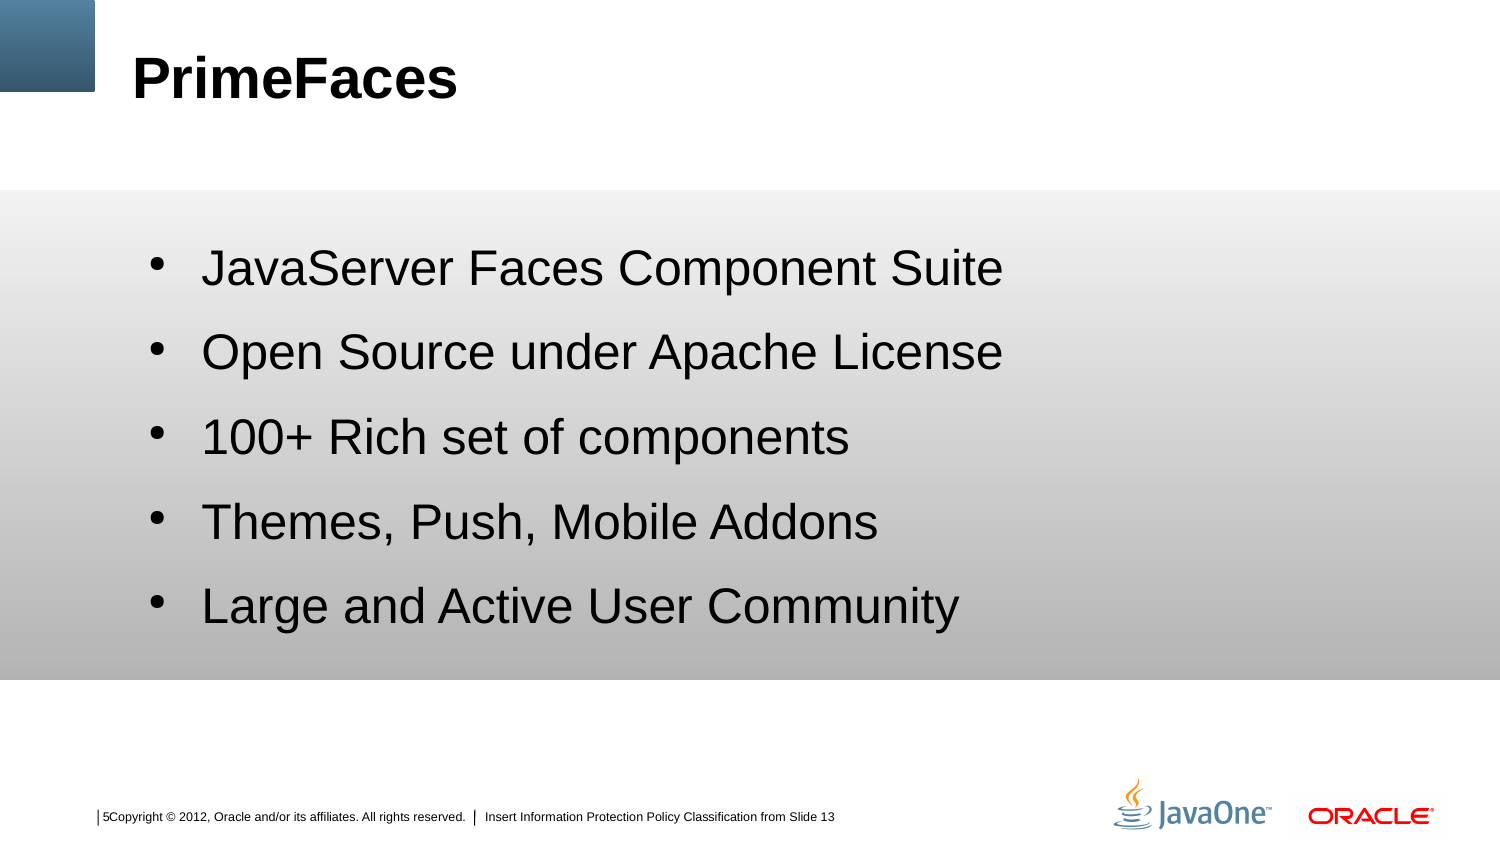

# PrimeFaces
JavaServer Faces Component Suite
Open Source under Apache License
100+ Rich set of components
Themes, Push, Mobile Addons
Large and Active User Community